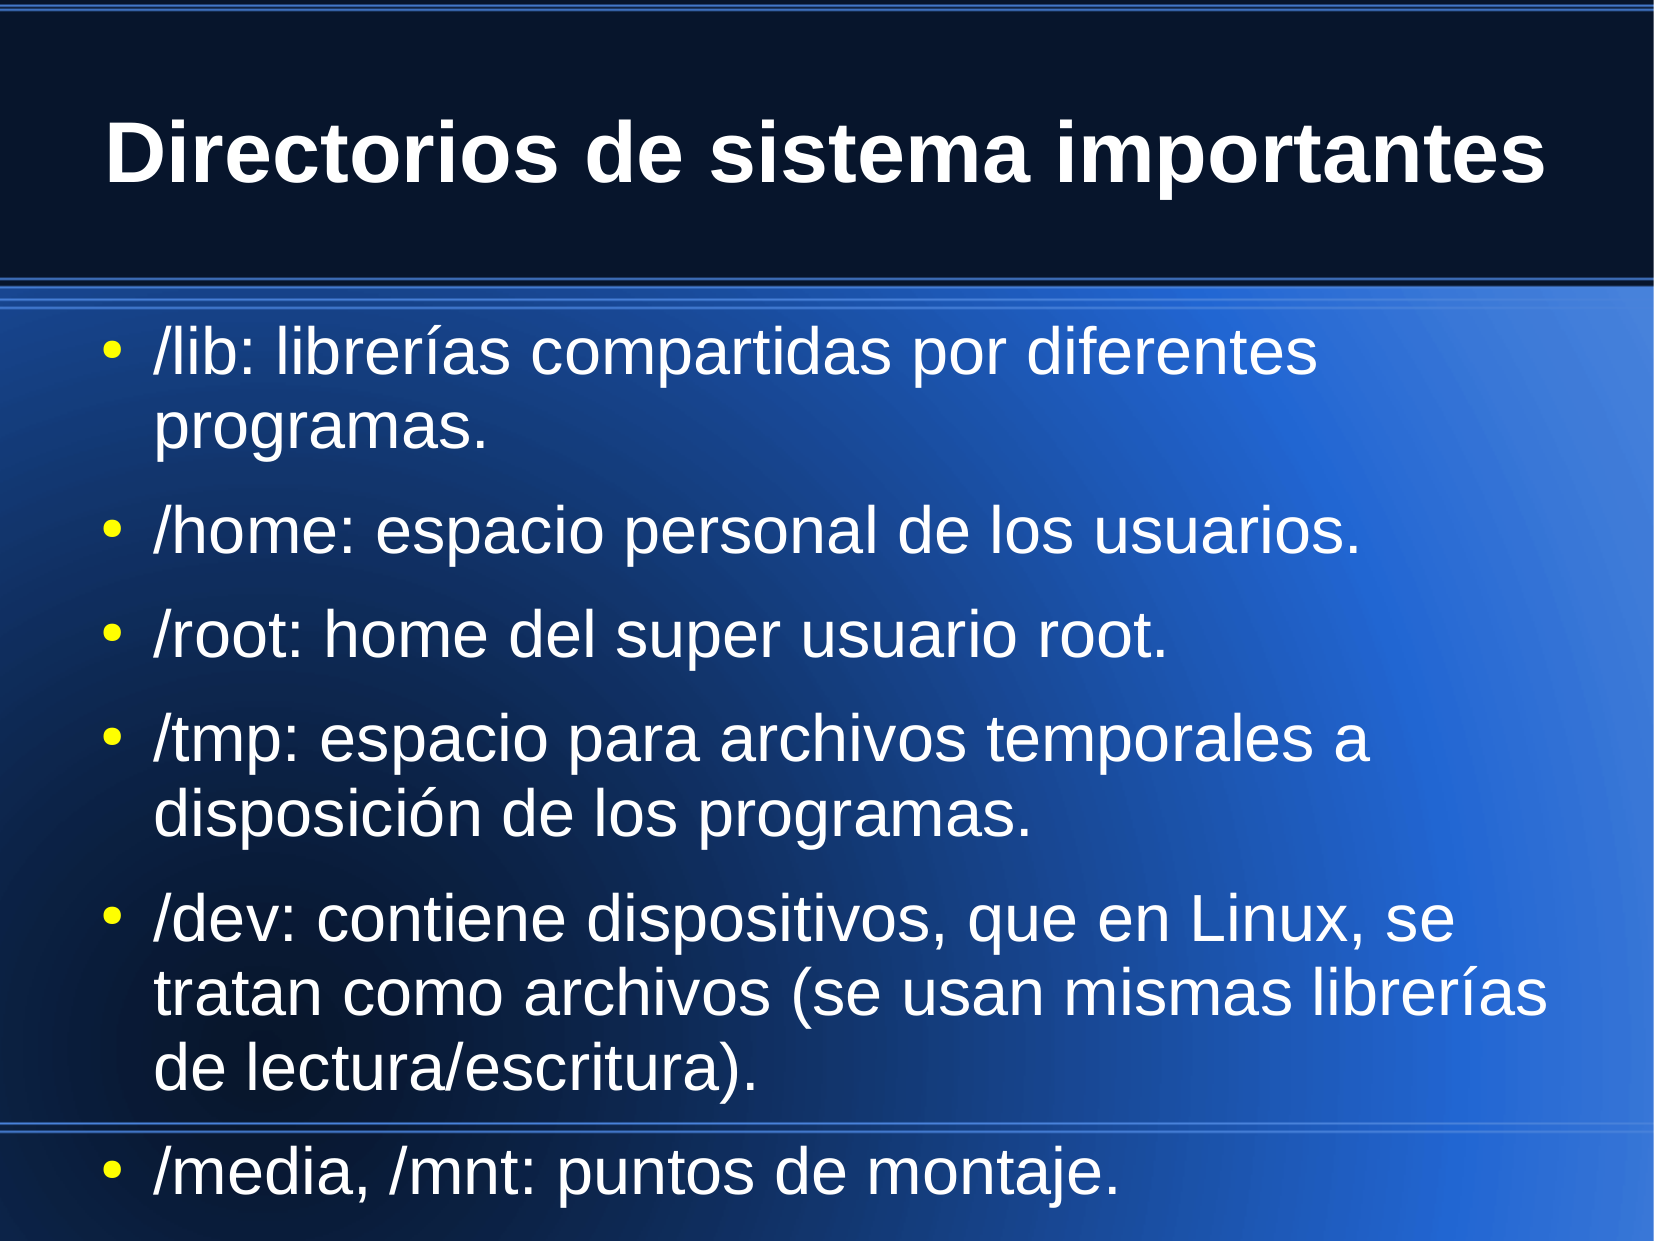

# Directorios de sistema importantes
/lib: librerías compartidas por diferentes programas.
/home: espacio personal de los usuarios.
/root: home del super usuario root.
/tmp: espacio para archivos temporales a disposición de los programas.
/dev: contiene dispositivos, que en Linux, se tratan como archivos (se usan mismas librerías de lectura/escritura).
/media, /mnt: puntos de montaje.